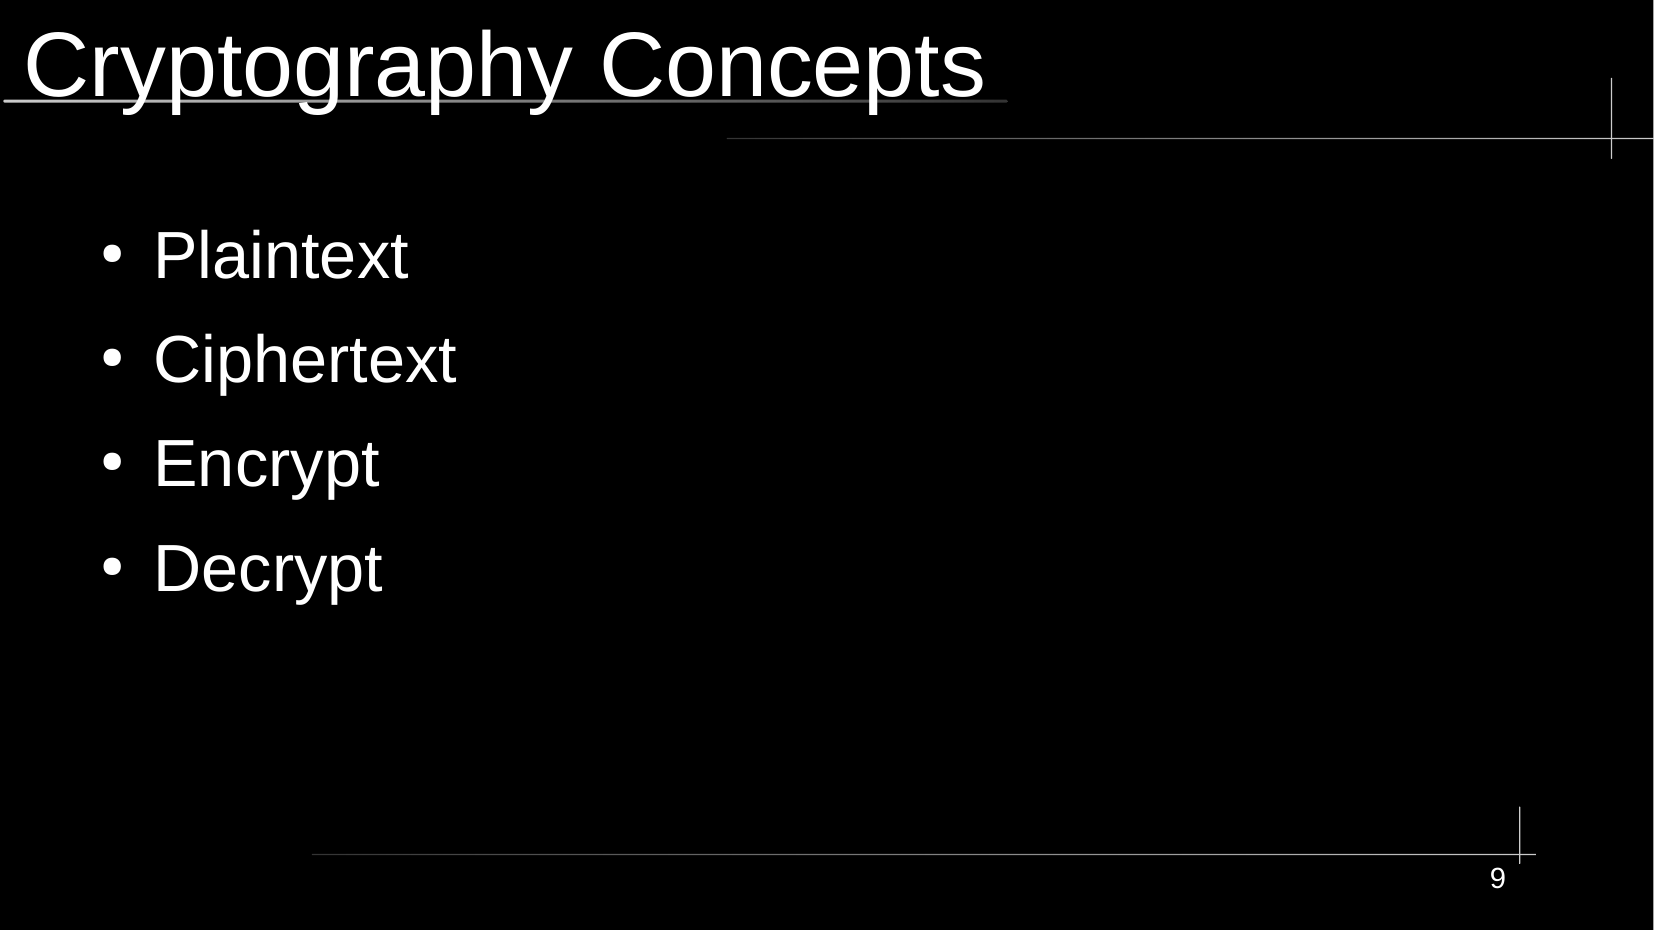

# Cryptography Concepts
Plaintext
Ciphertext
Encrypt
Decrypt
9